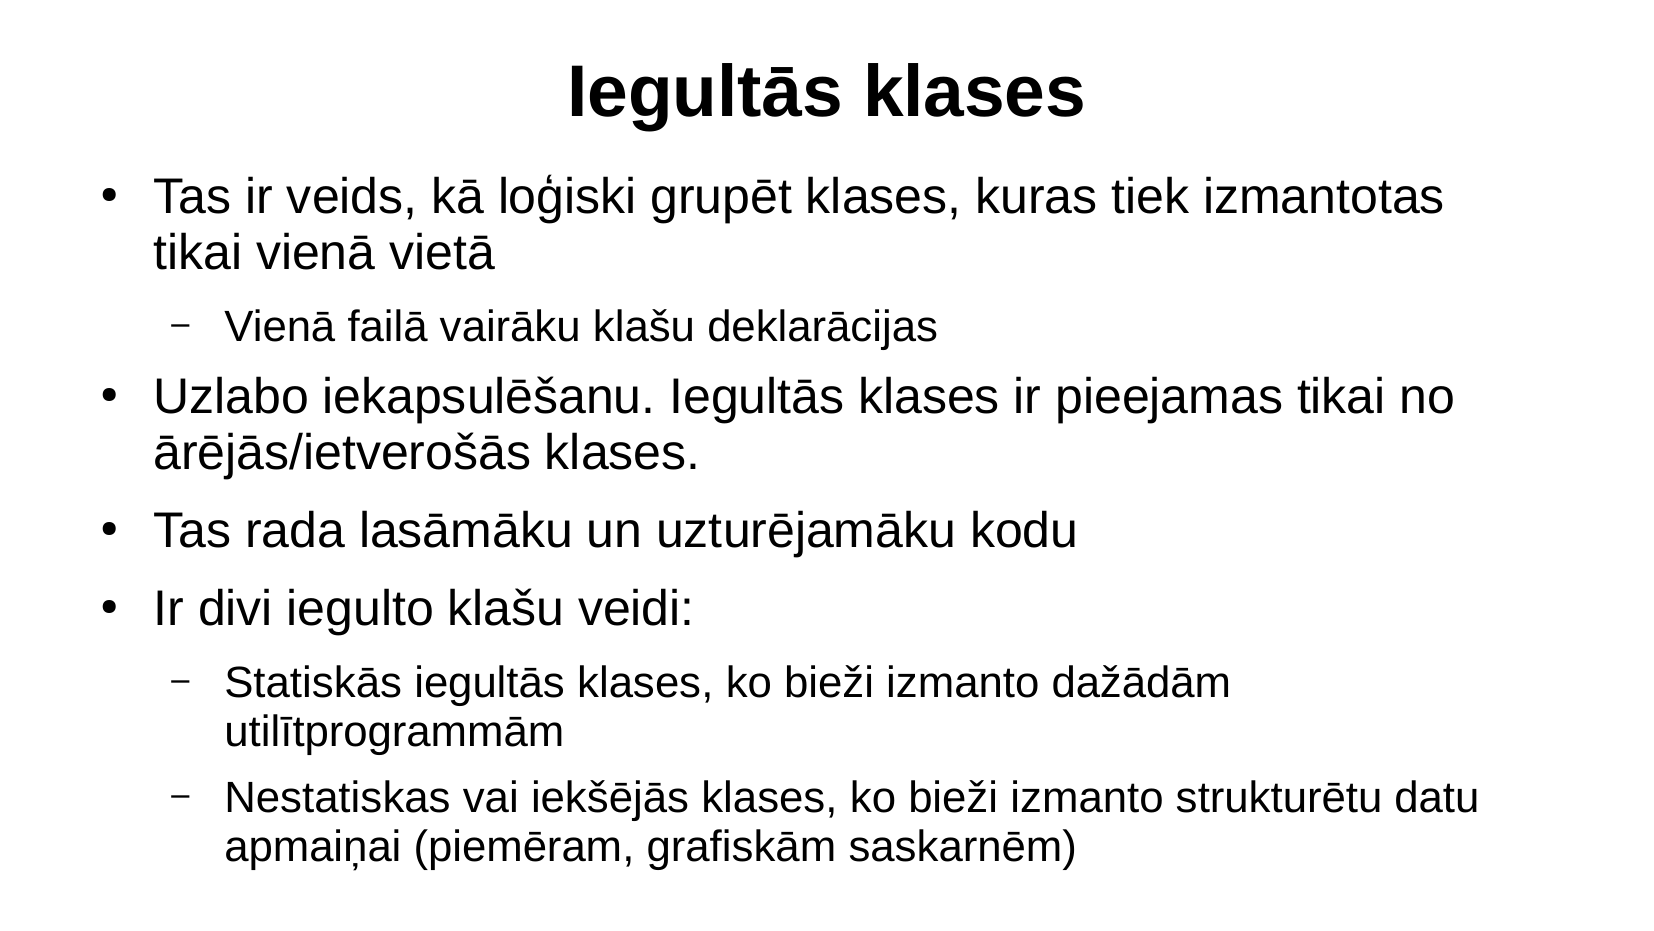

# Iegultās klases
Tas ir veids, kā loģiski grupēt klases, kuras tiek izmantotas tikai vienā vietā
Vienā failā vairāku klašu deklarācijas
Uzlabo iekapsulēšanu. Iegultās klases ir pieejamas tikai no ārējās/ietverošās klases.
Tas rada lasāmāku un uzturējamāku kodu
Ir divi iegulto klašu veidi:
Statiskās iegultās klases, ko bieži izmanto dažādām utilītprogrammām
Nestatiskas vai iekšējās klases, ko bieži izmanto strukturētu datu apmaiņai (piemēram, grafiskām saskarnēm)